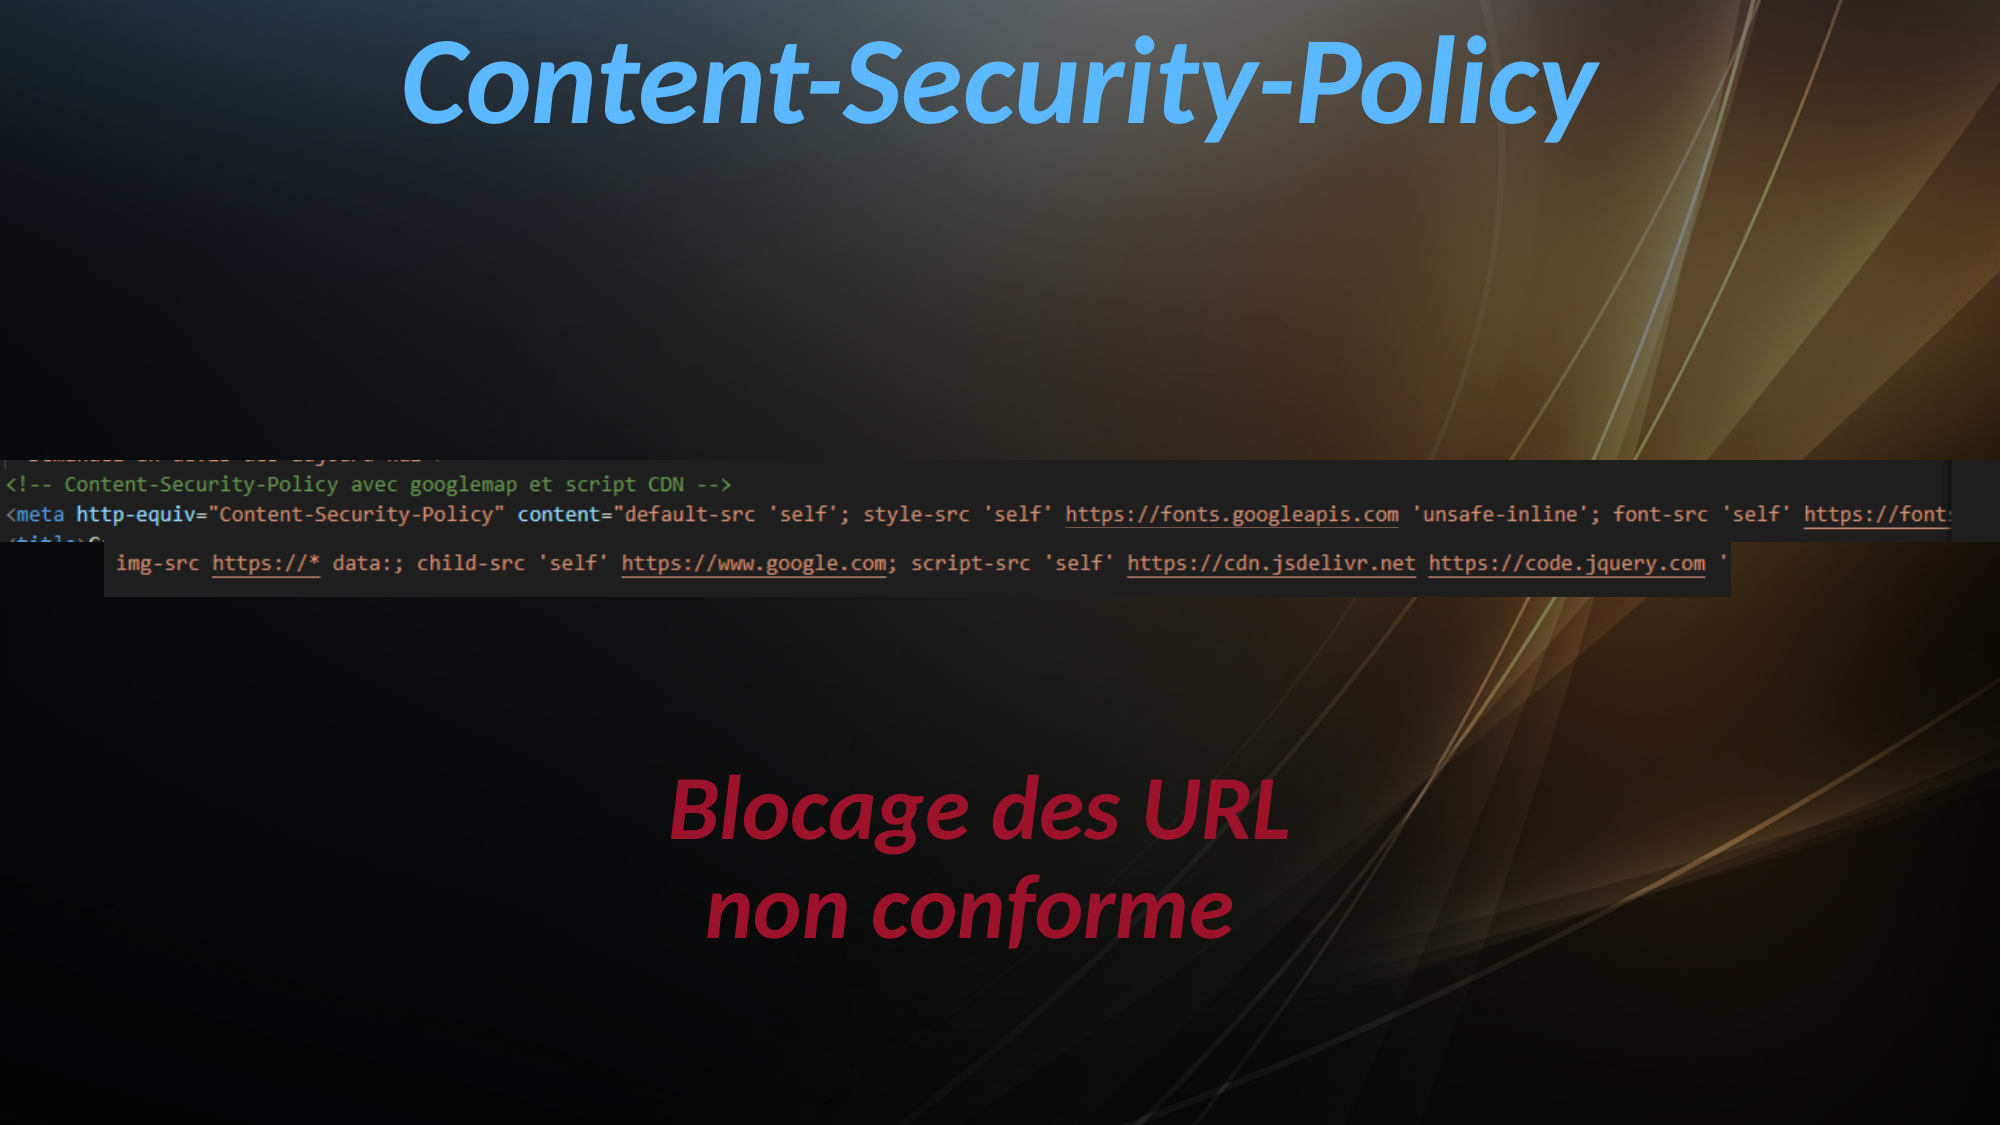

Content-Security-Policy
#
Blocage des URL non conforme